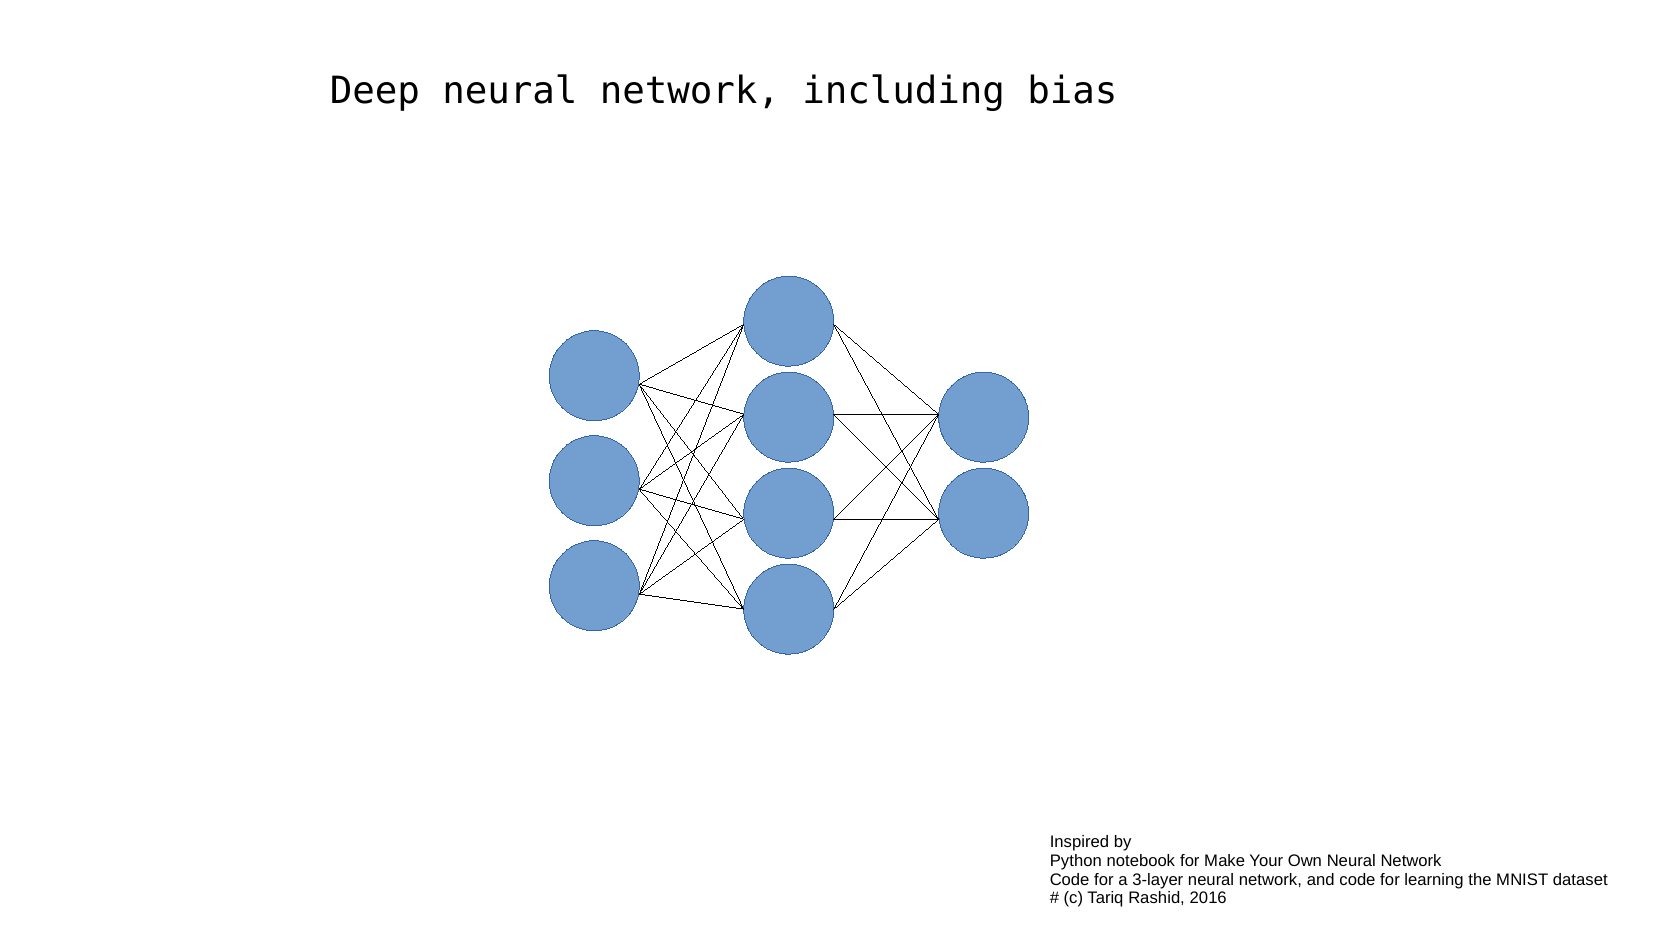

Deep neural network, including bias
Inspired by
Python notebook for Make Your Own Neural Network
Code for a 3-layer neural network, and code for learning the MNIST dataset
# (c) Tariq Rashid, 2016